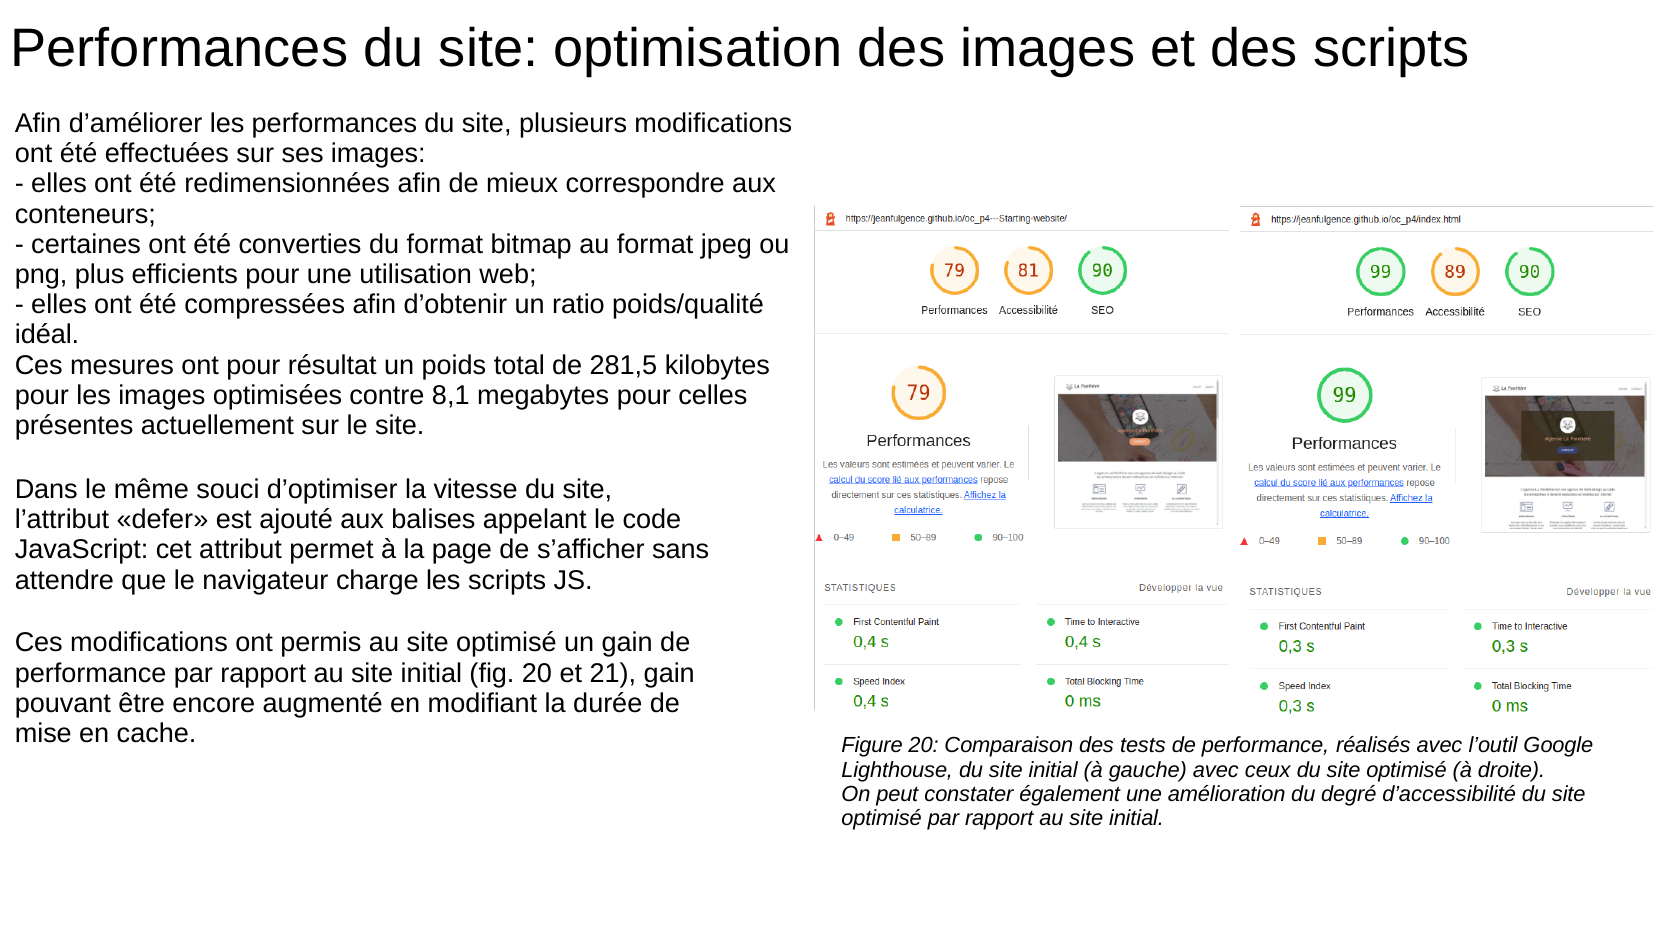

# Performances du site: optimisation des images et des scripts
Afin d’améliorer les performances du site, plusieurs modifications ont été effectuées sur ses images:
- elles ont été redimensionnées afin de mieux correspondre aux conteneurs;
- certaines ont été converties du format bitmap au format jpeg ou png, plus efficients pour une utilisation web;
- elles ont été compressées afin d’obtenir un ratio poids/qualité idéal.
Ces mesures ont pour résultat un poids total de 281,5 kilobytes pour les images optimisées contre 8,1 megabytes pour celles présentes actuellement sur le site.
Dans le même souci d’optimiser la vitesse du site, l’attribut «defer» est ajouté aux balises appelant le code JavaScript: cet attribut permet à la page de s’afficher sans attendre que le navigateur charge les scripts JS.
Ces modifications ont permis au site optimisé un gain de performance par rapport au site initial (fig. 20 et 21), gain pouvant être encore augmenté en modifiant la durée de mise en cache.
Figure 20: Comparaison des tests de performance, réalisés avec l’outil Google Lighthouse, du site initial (à gauche) avec ceux du site optimisé (à droite).
On peut constater également une amélioration du degré d’accessibilité du site optimisé par rapport au site initial.